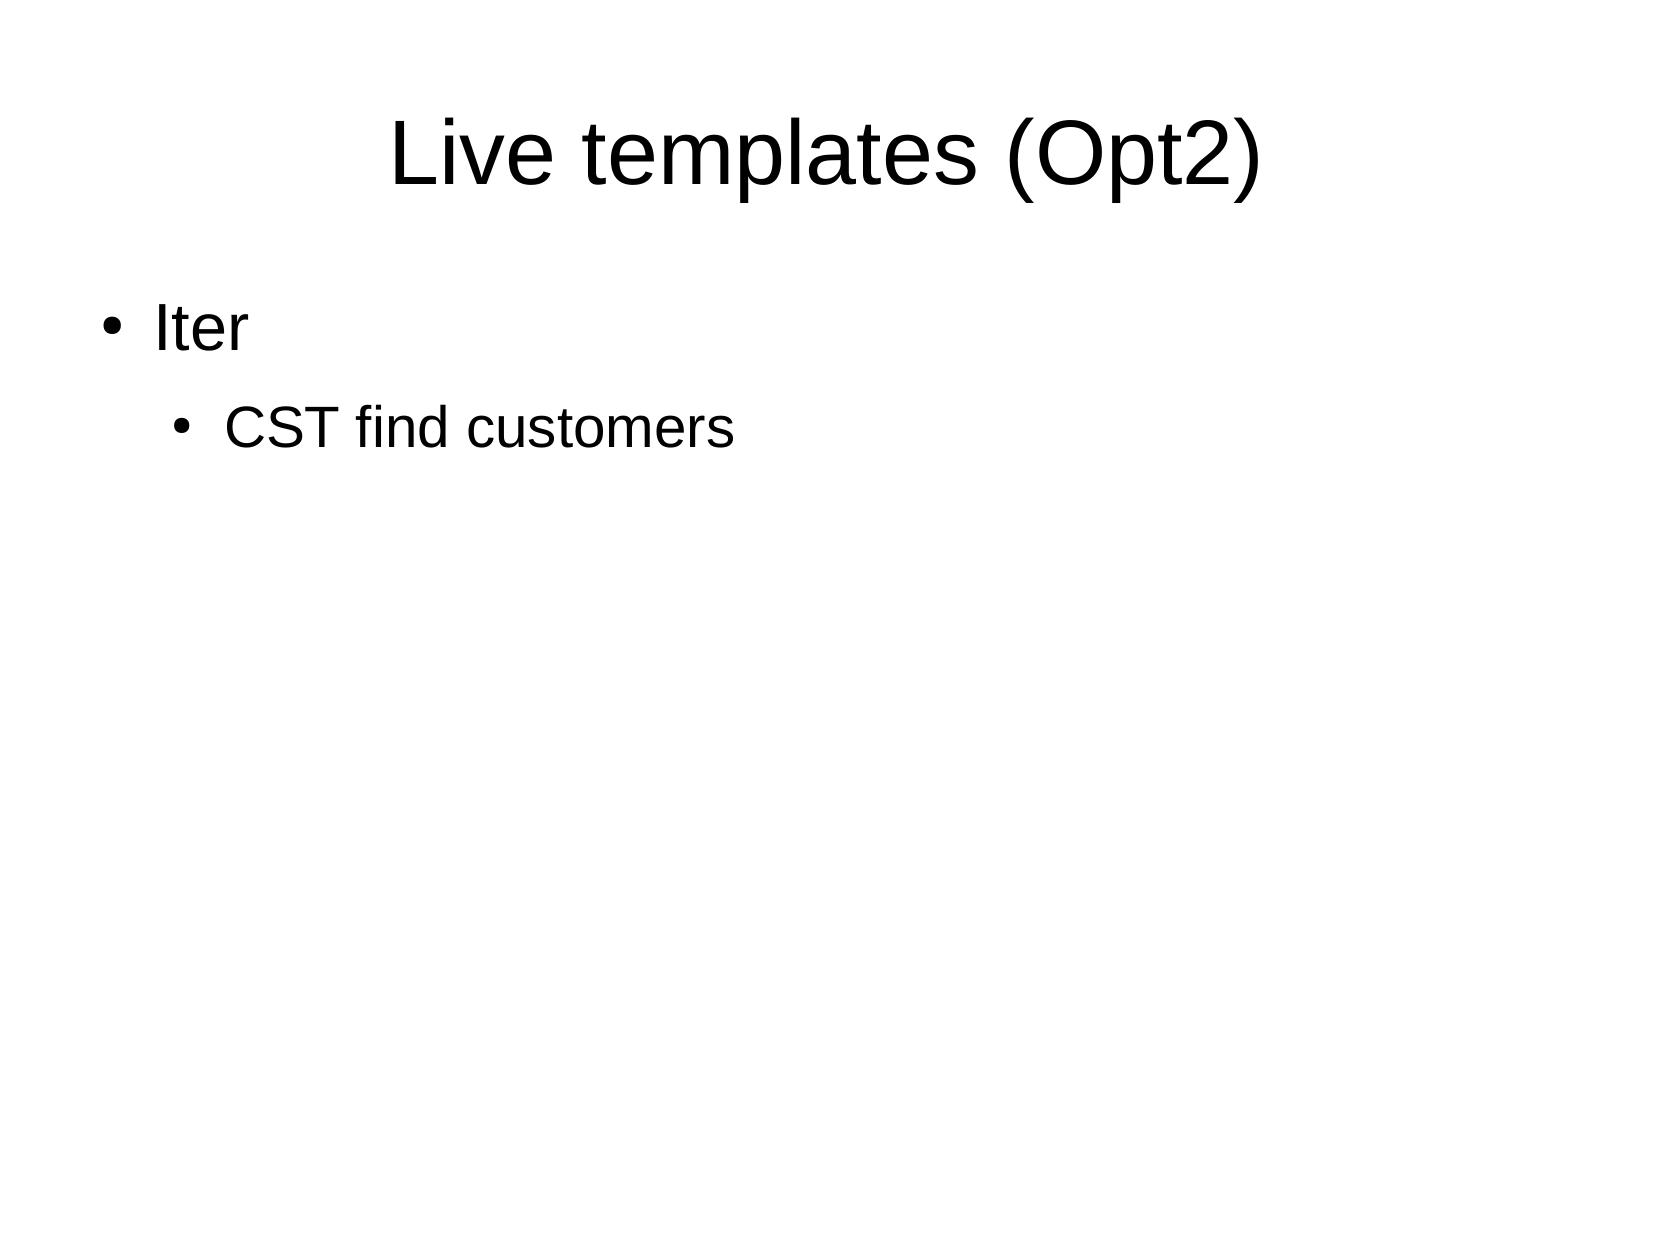

# Live templates (Opt2)
Iter
CST find customers